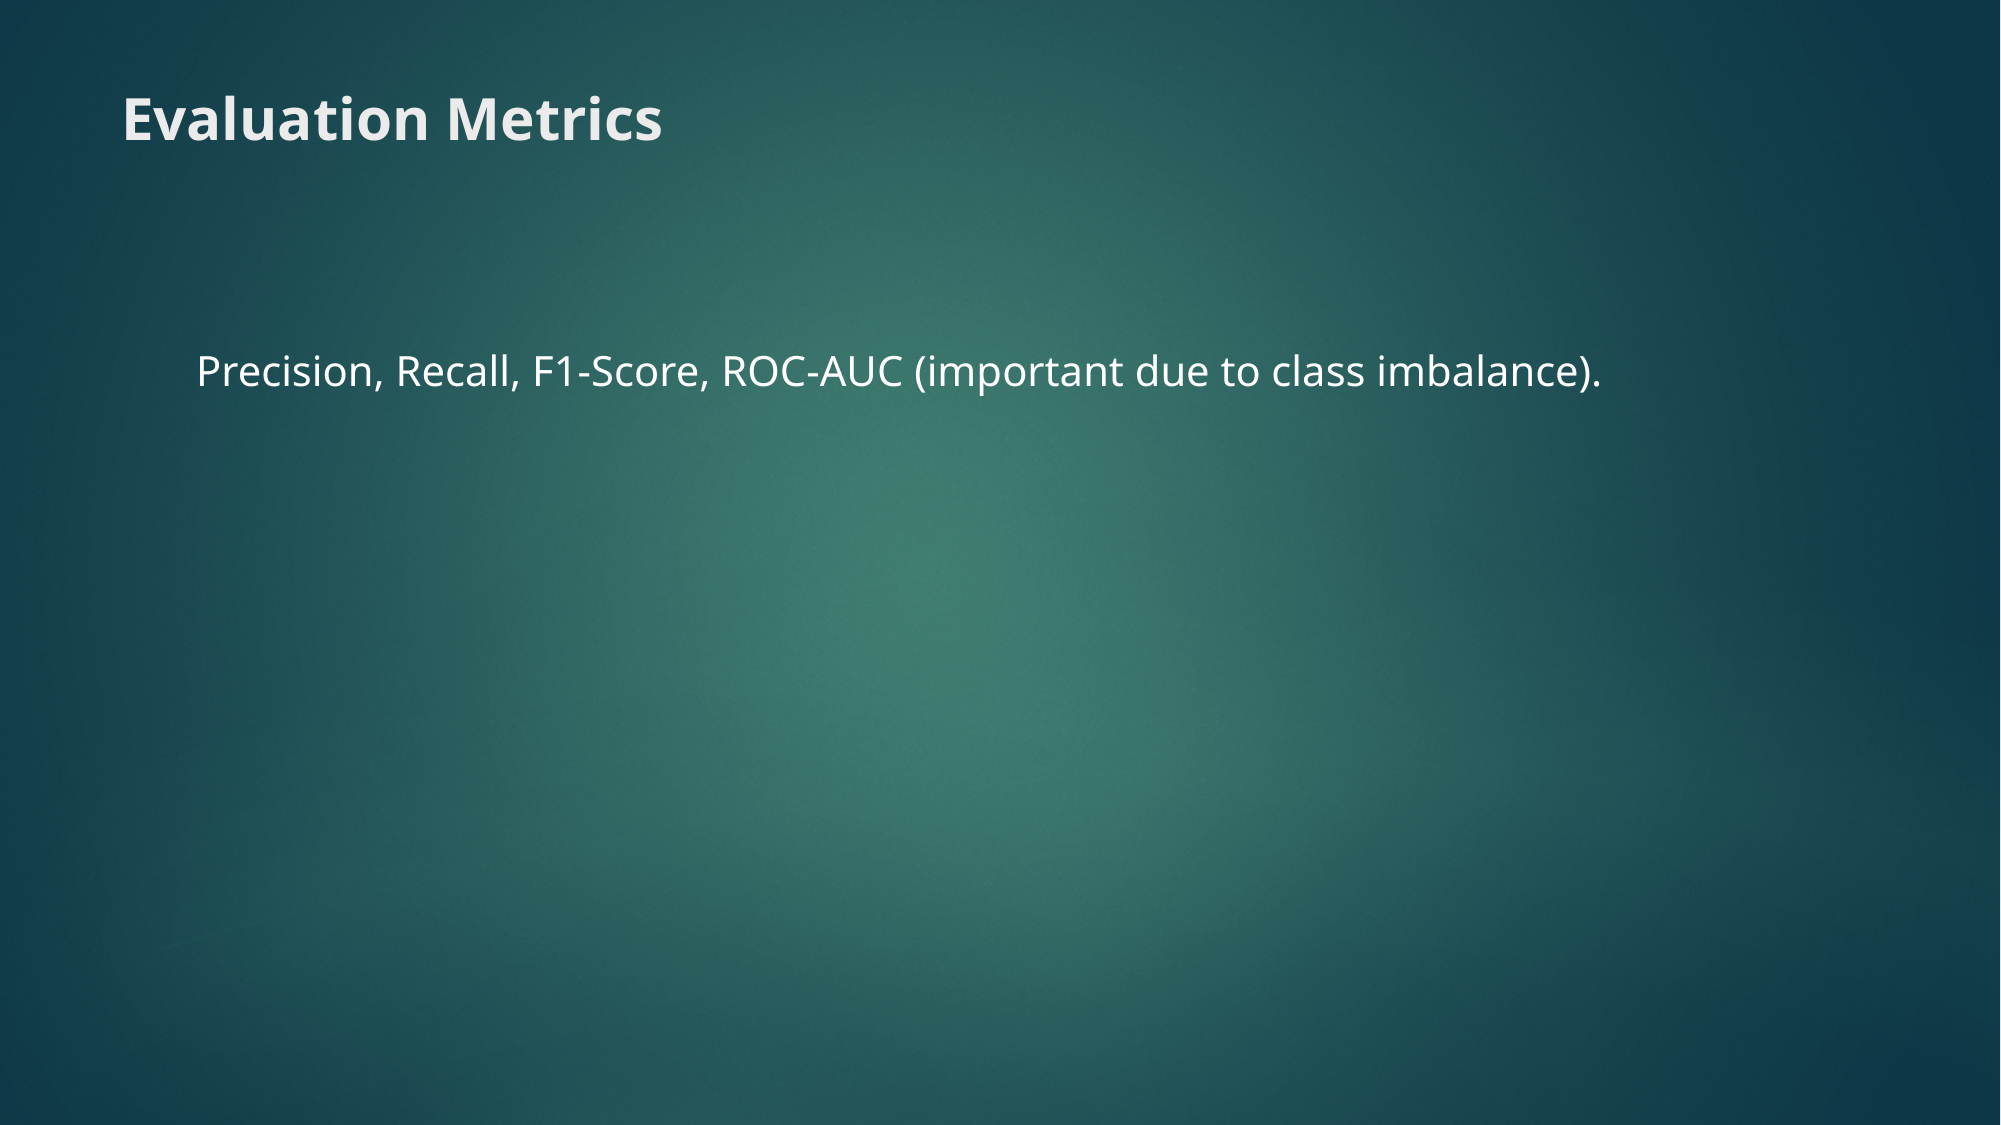

# Evaluation Metrics
Precision, Recall, F1-Score, ROC-AUC (important due to class imbalance).